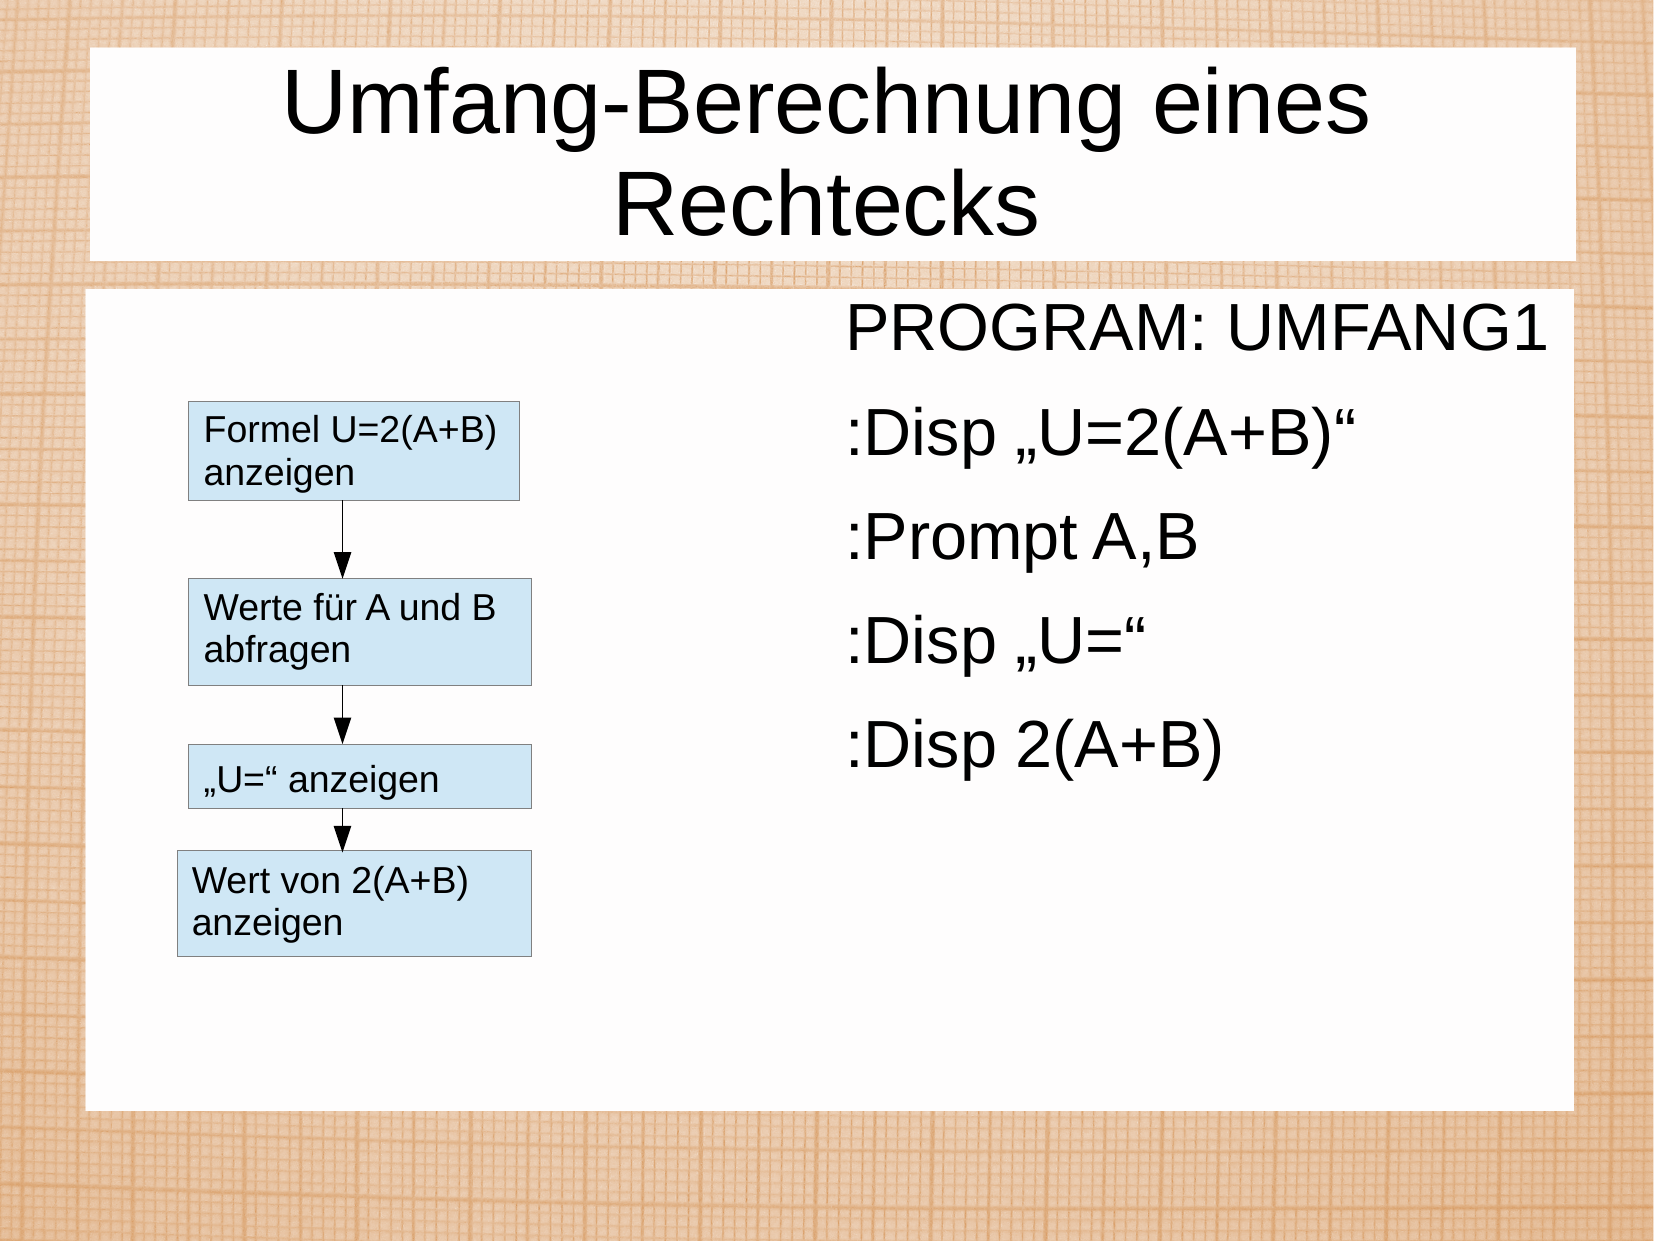

# Umfang-Berechnung eines Rechtecks
PROGRAM: UMFANG1
:Disp „U=2(A+B)“
:Prompt A,B
:Disp „U=“
:Disp 2(A+B)
Formel U=2(A+B)
anzeigen
Werte für A und B abfragen
„U=“ anzeigen
Wert von 2(A+B) anzeigen